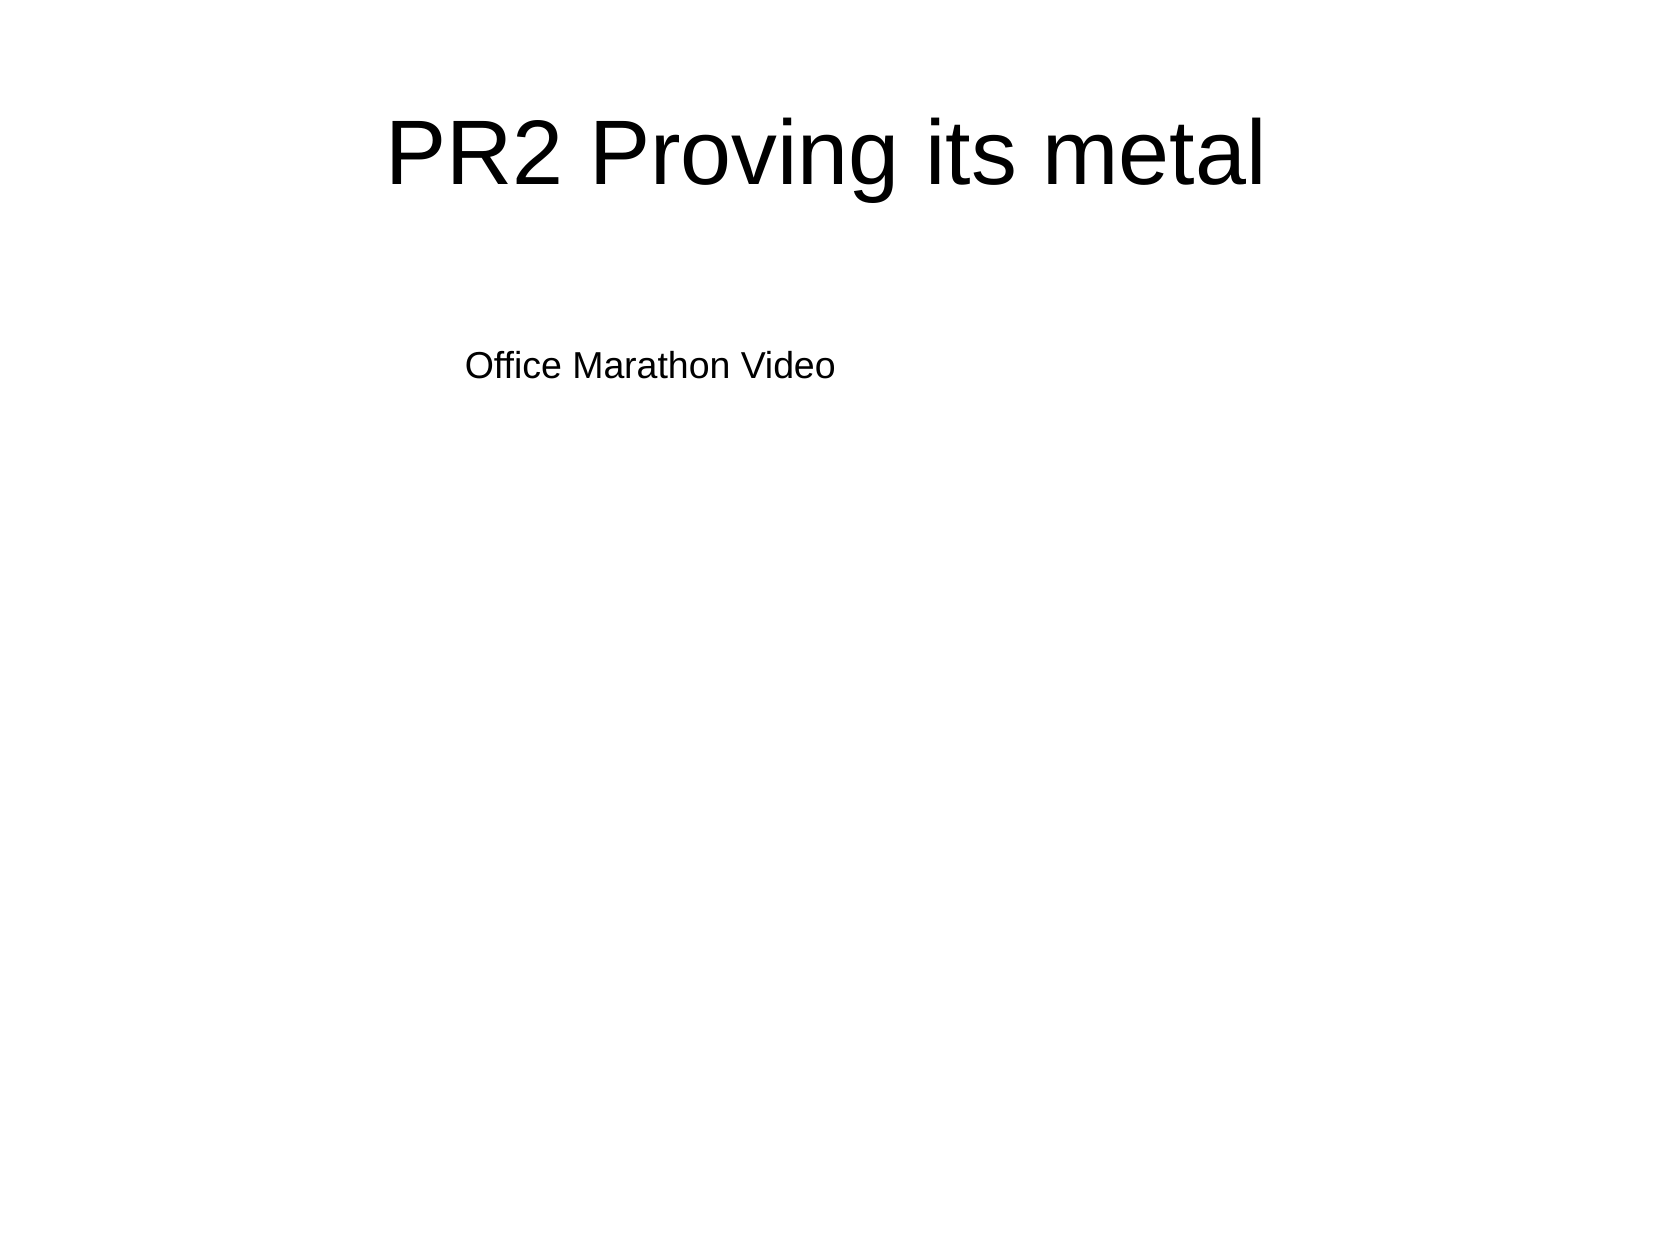

# PR2 Proving its metal
Office Marathon Video